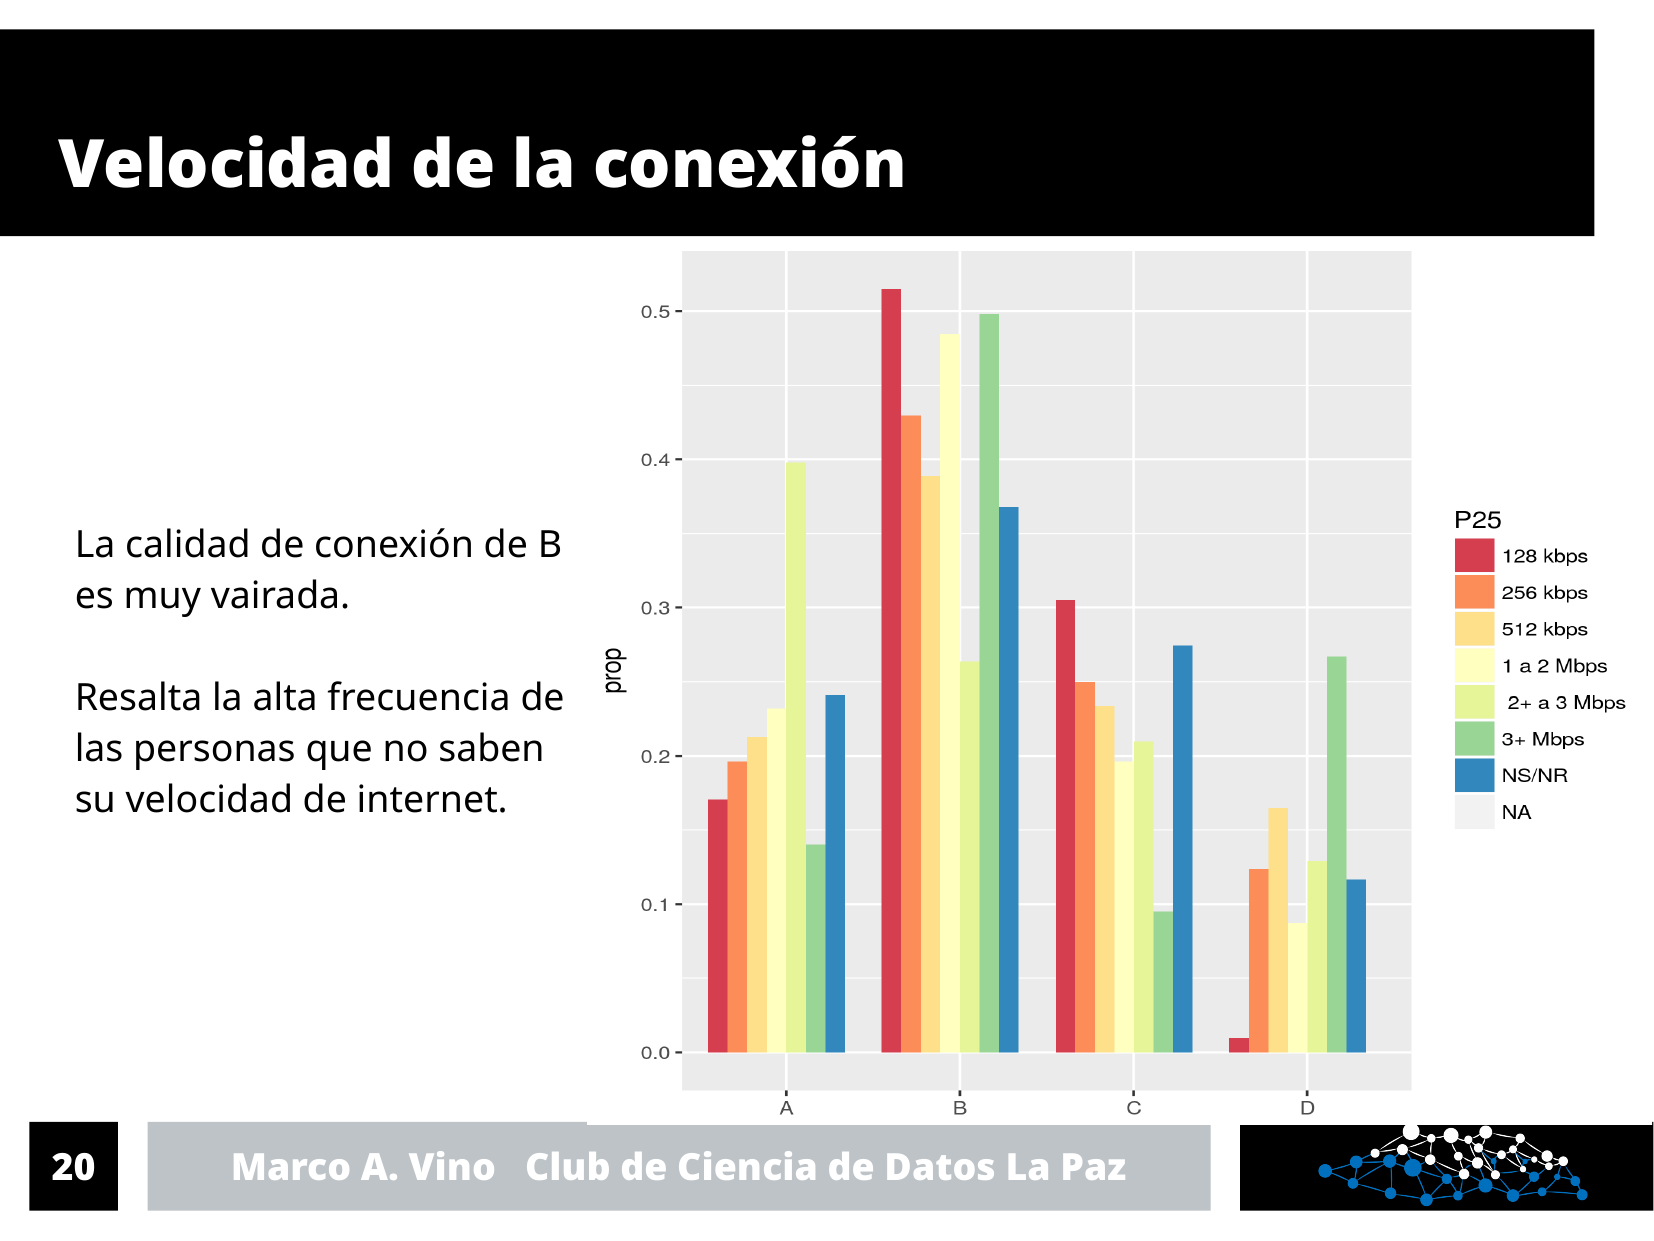

# Velocidad de la conexión
La calidad de conexión de B es muy vairada.
Resalta la alta frecuencia de las personas que no saben su velocidad de internet.
20